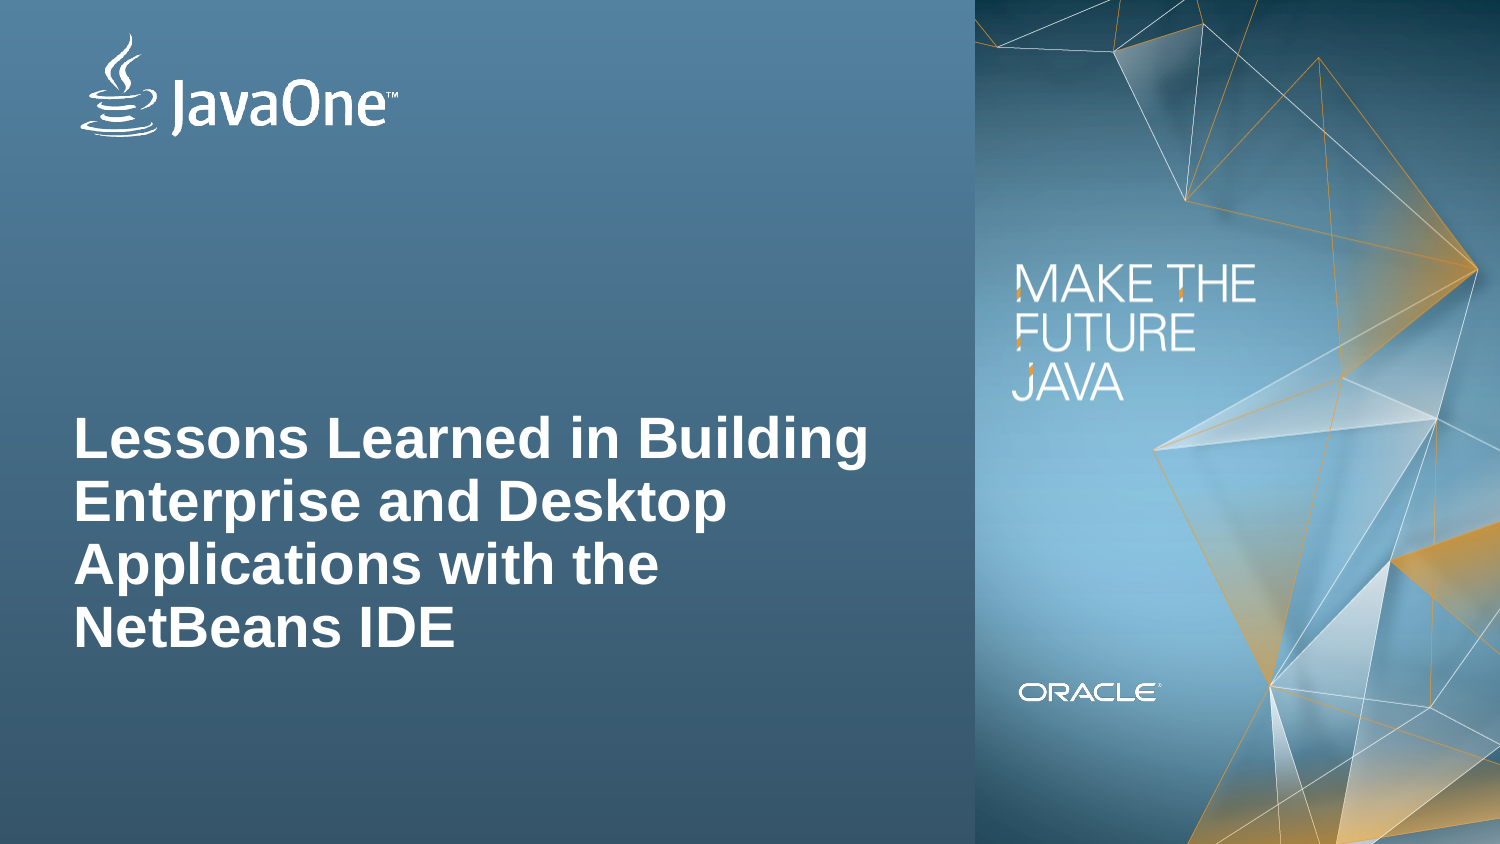

# Lessons Learned in Building Enterprise and Desktop Applications with the NetBeans IDE